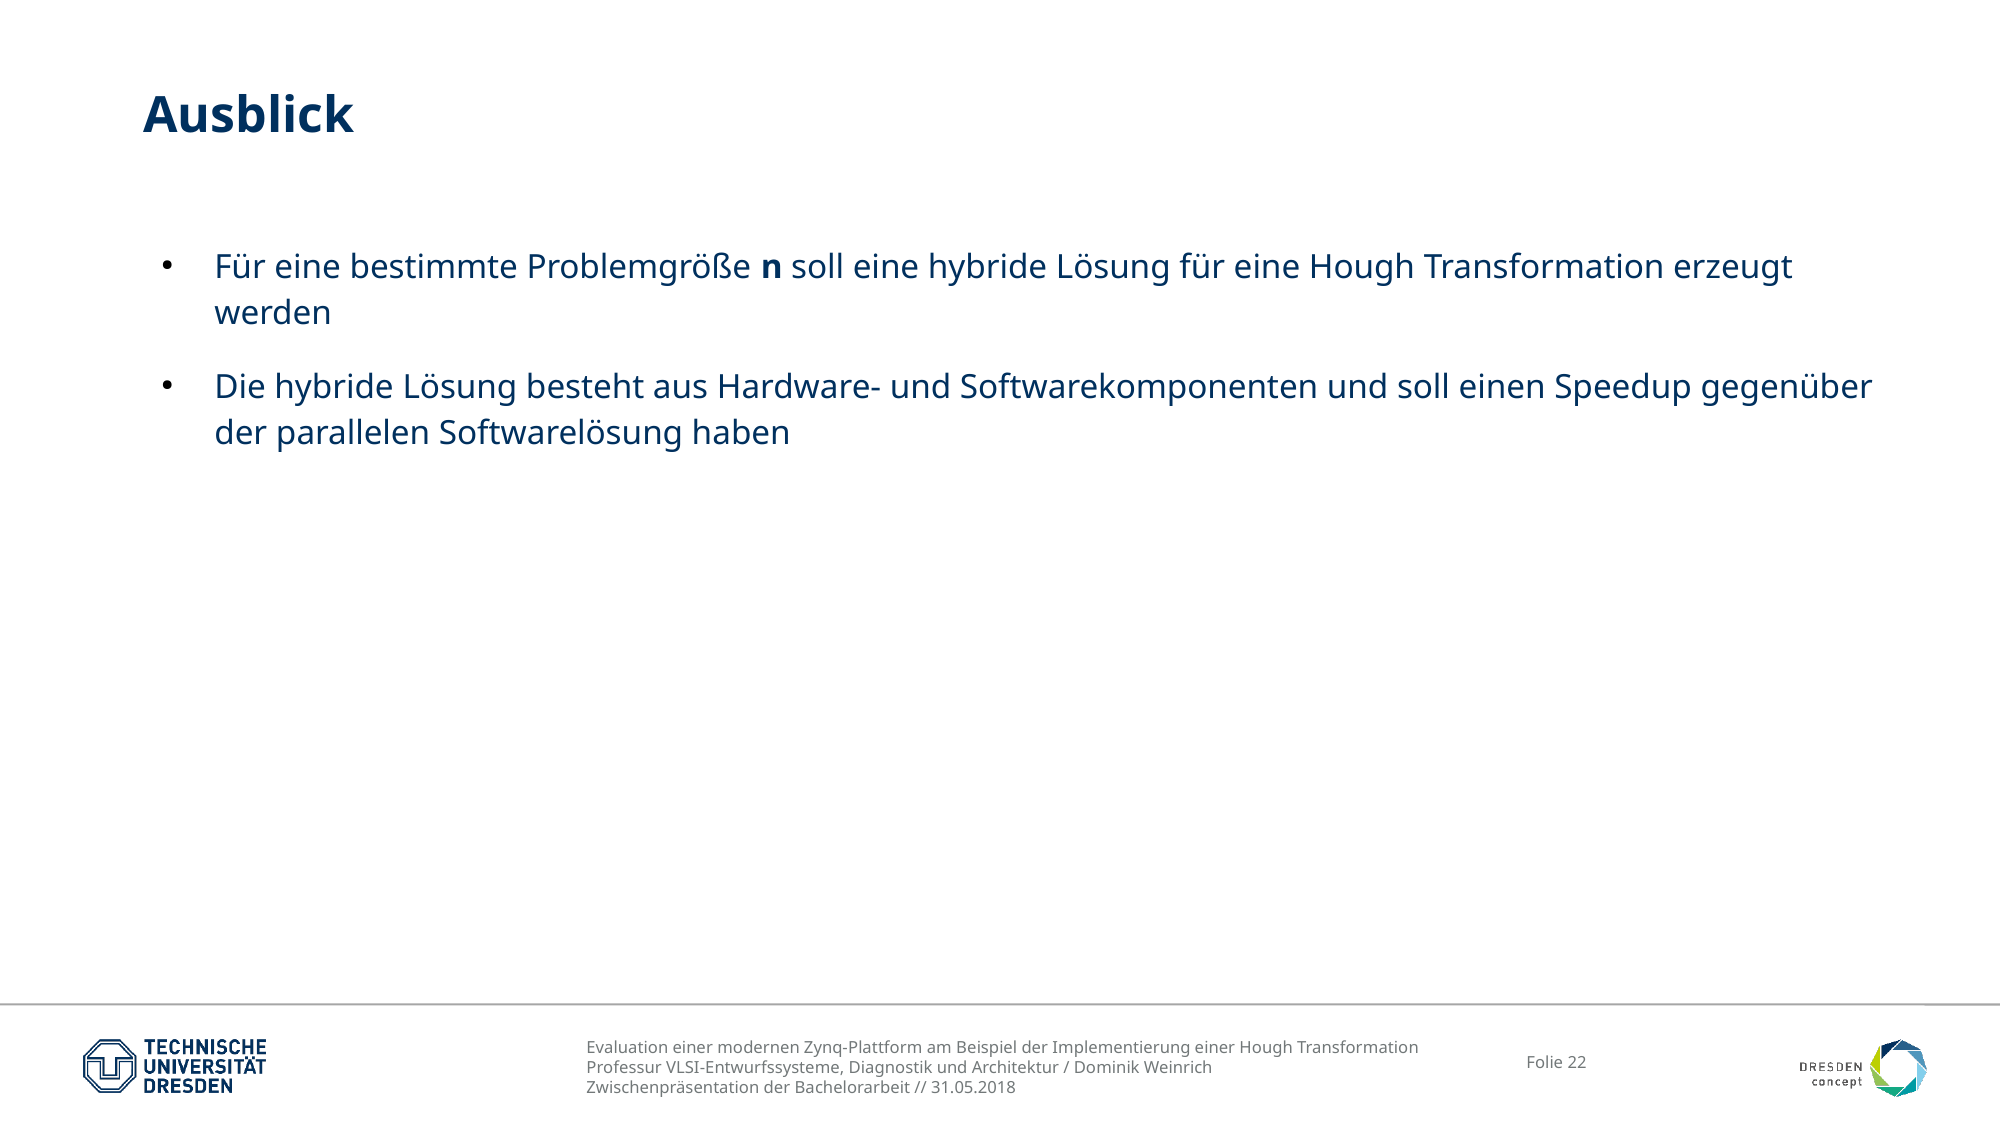

# Ausblick
Für eine bestimmte Problemgröße n soll eine hybride Lösung für eine Hough Transformation erzeugt werden
Die hybride Lösung besteht aus Hardware- und Softwarekomponenten und soll einen Speedup gegenüber der parallelen Softwarelösung haben